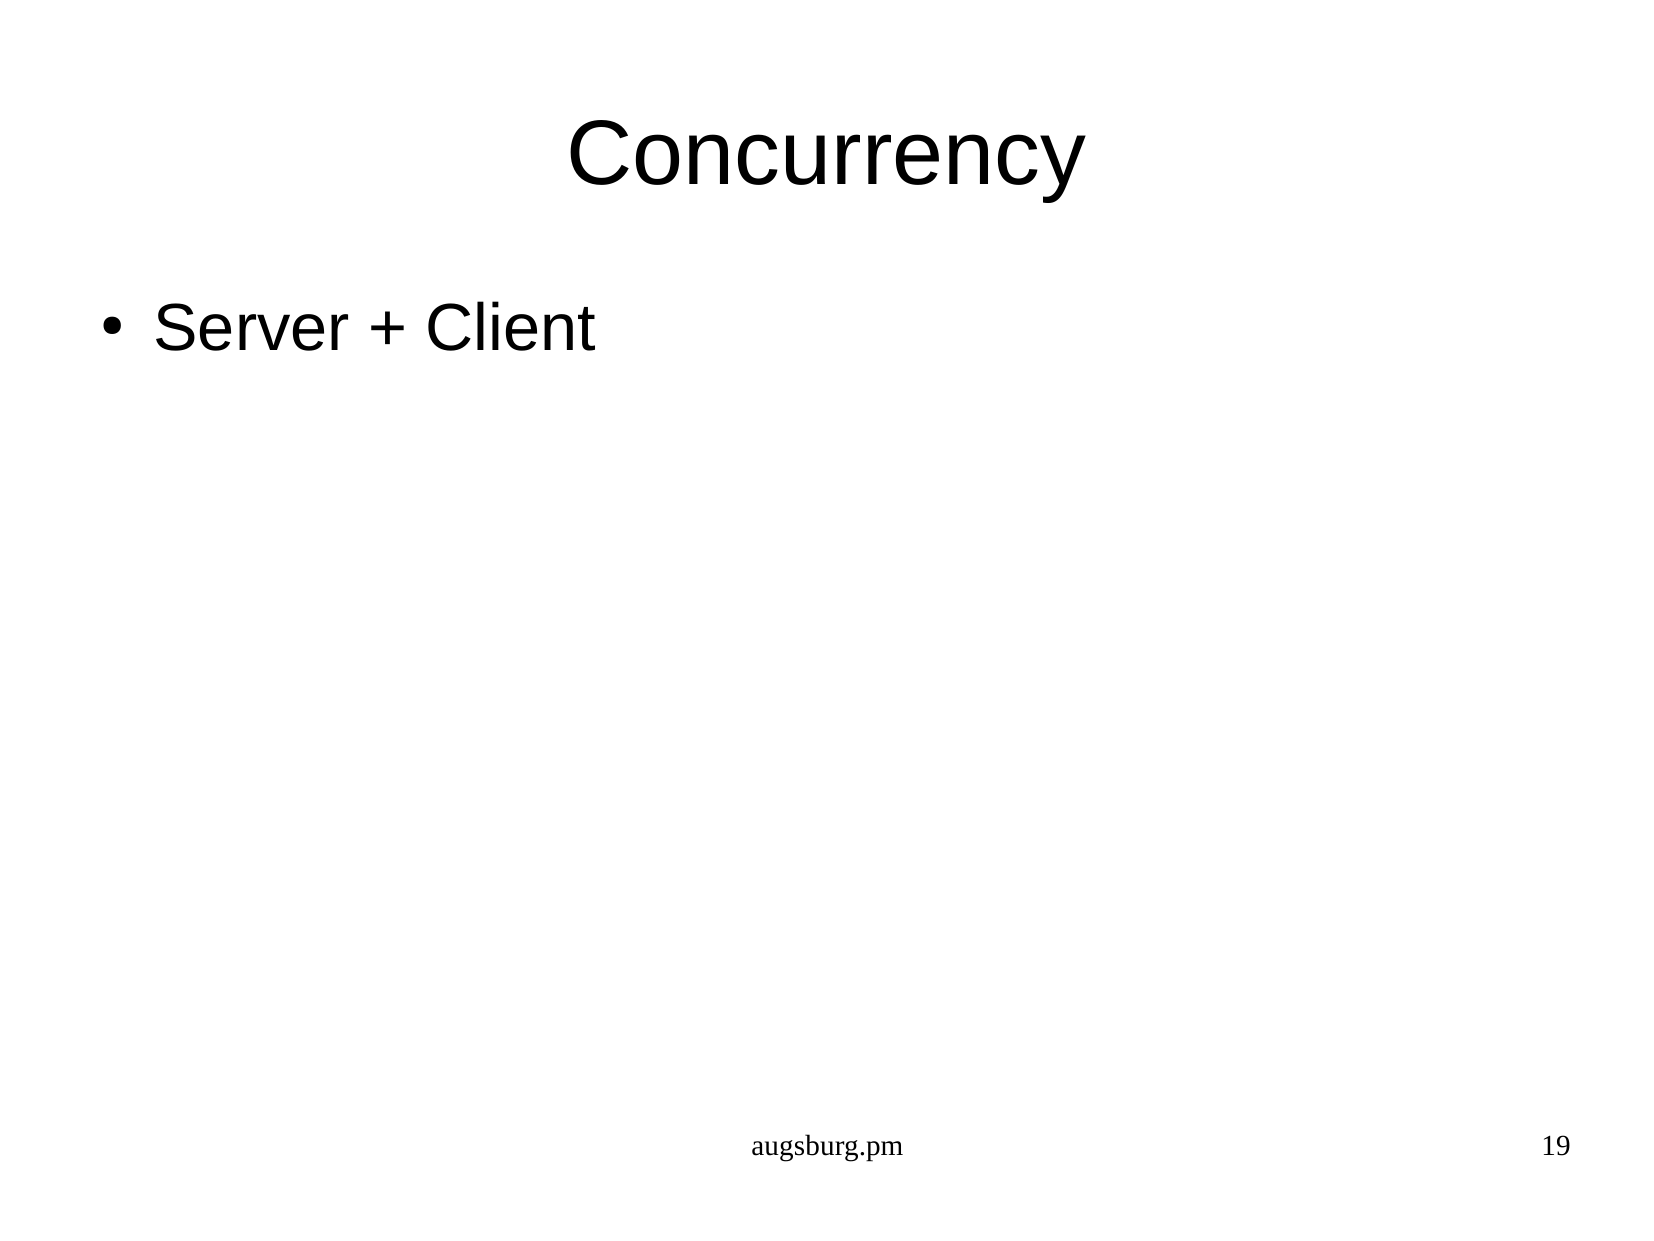

# Concurrency
Server + Client
augsburg.pm
19